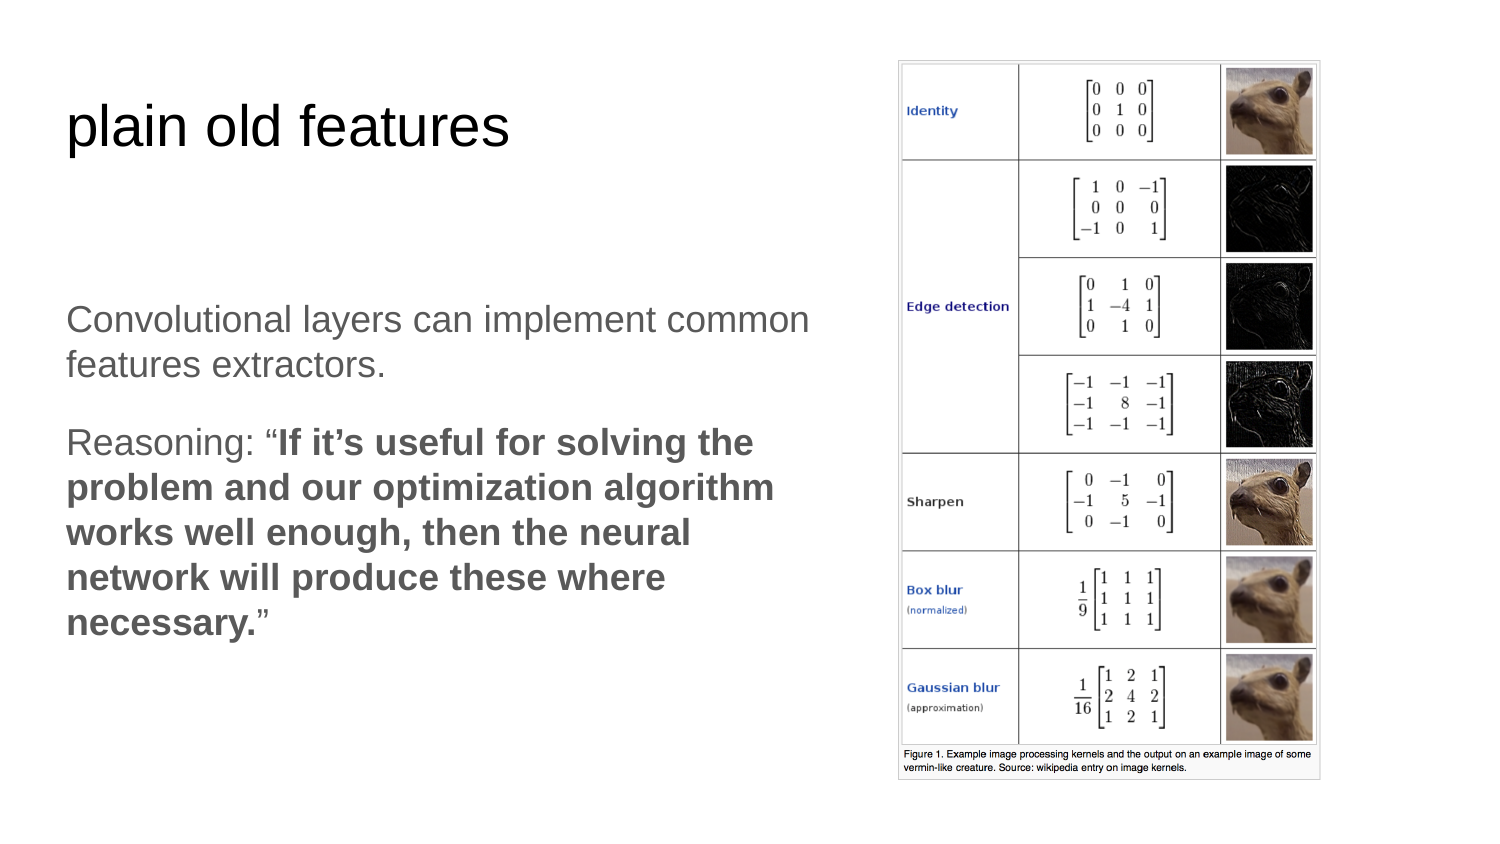

# plain old features
Convolutional layers can implement common features extractors.
Reasoning: “If it’s useful for solving the problem and our optimization algorithm works well enough, then the neural network will produce these where necessary.”